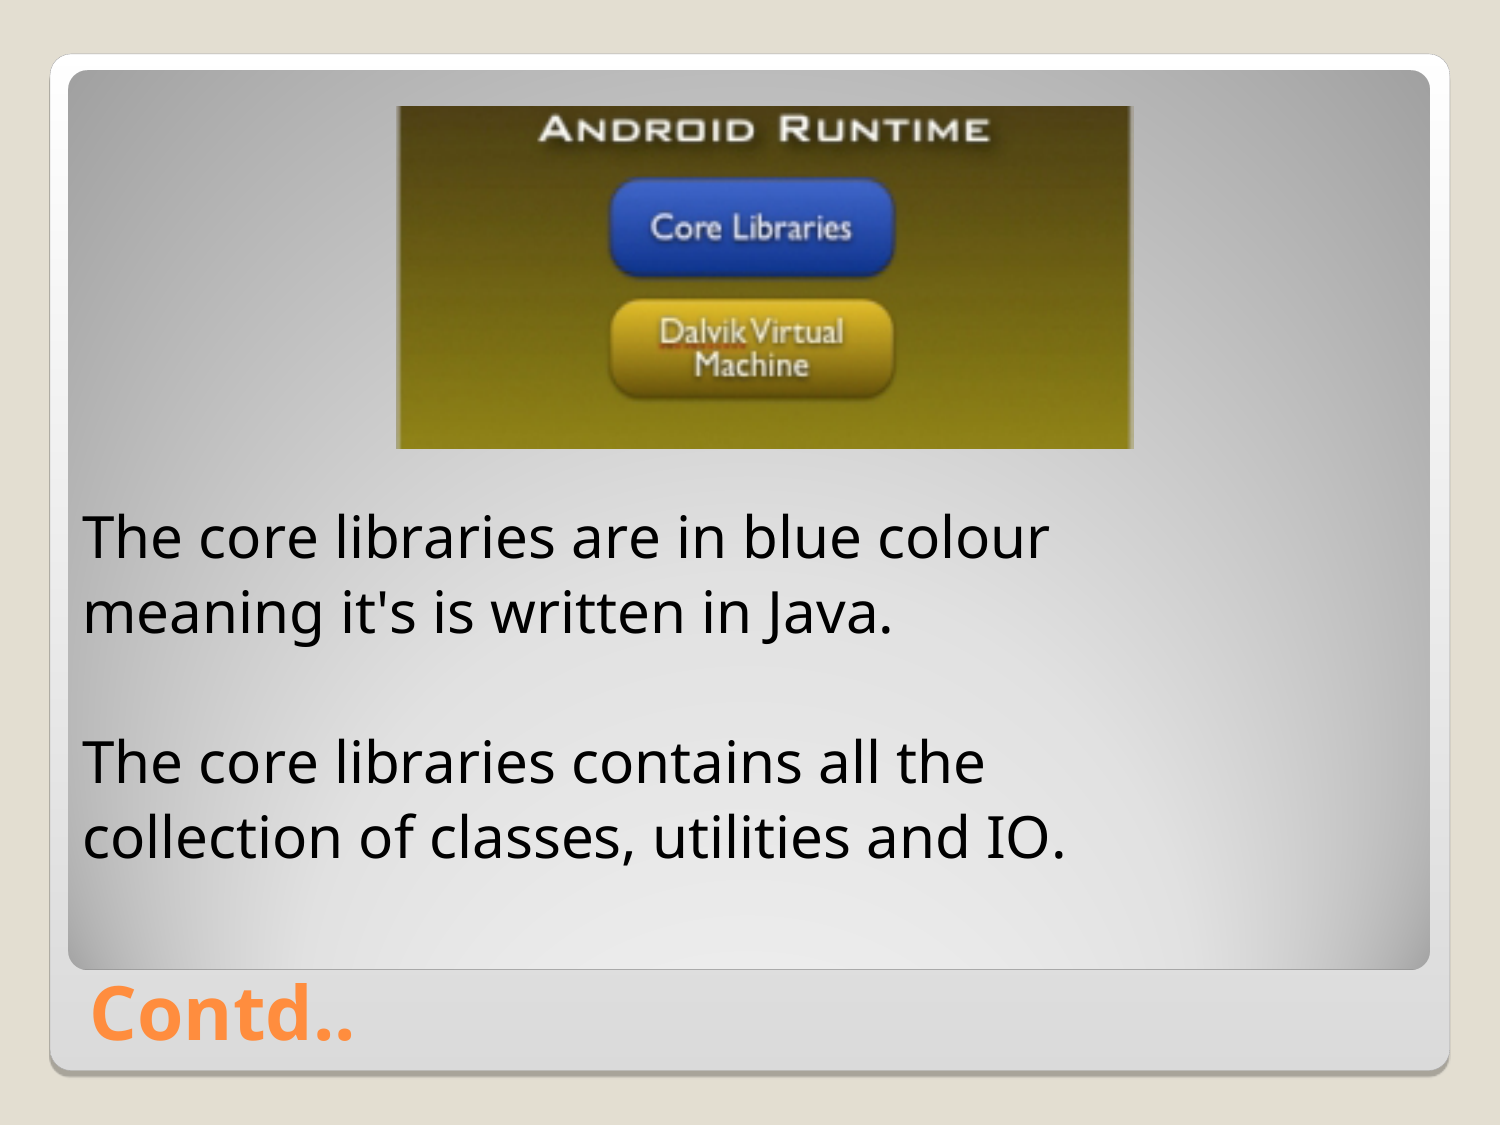

The core libraries are in blue colour
meaning it's is written in Java.
The core libraries contains all the
collection of classes, utilities and IO.
# Contd..